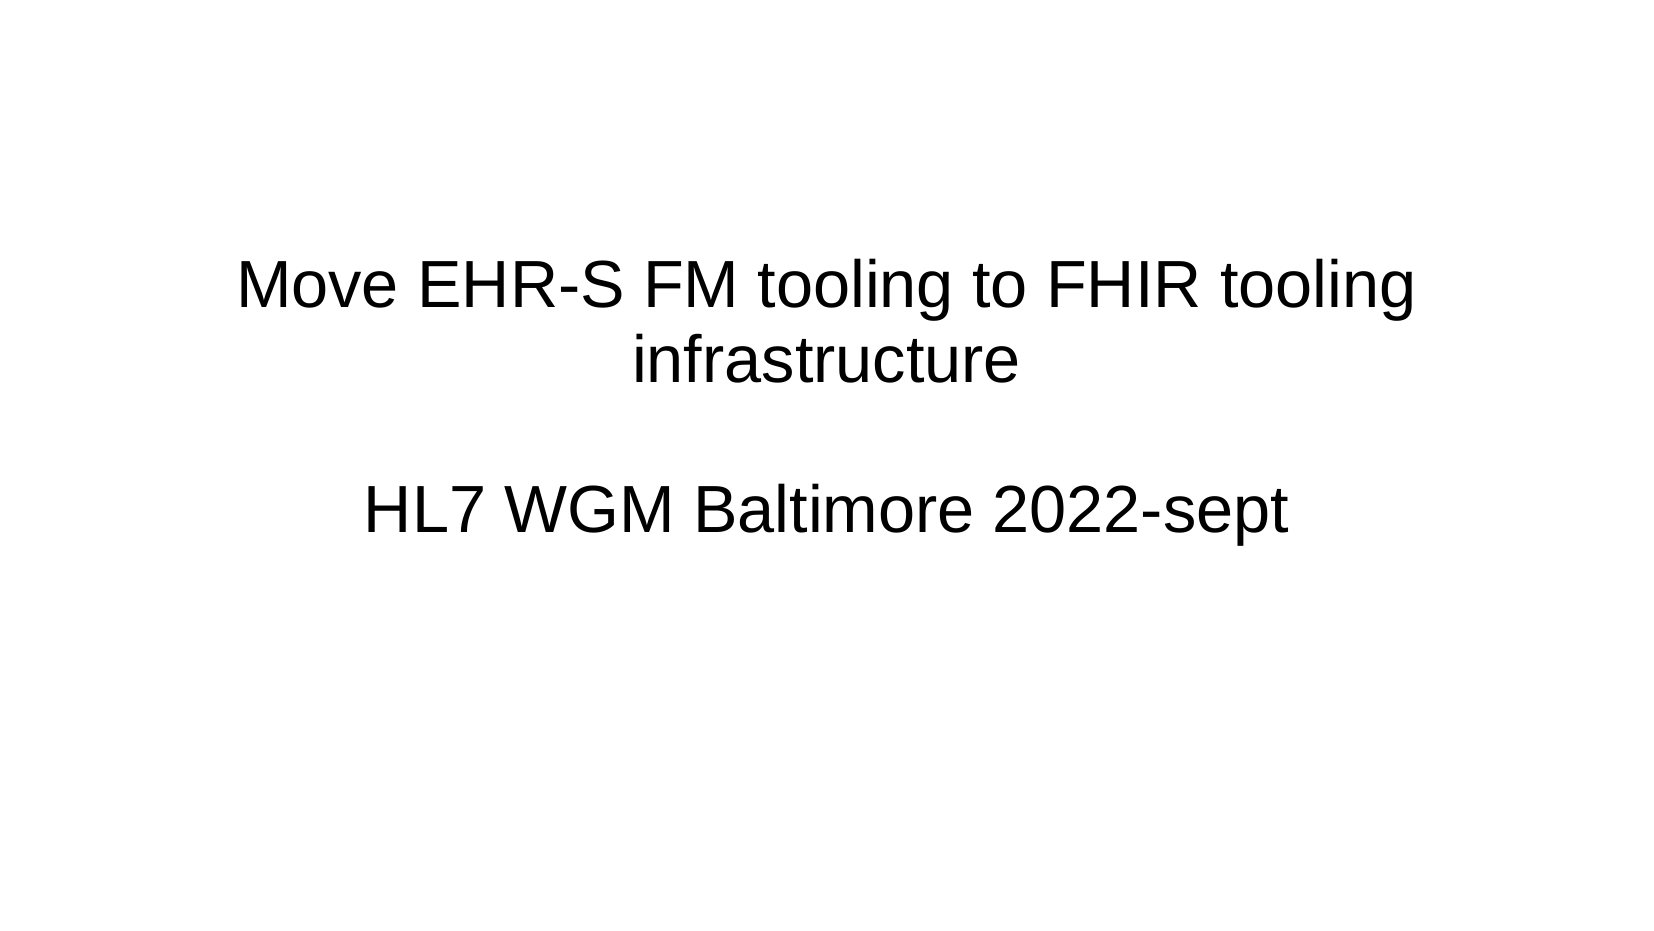

# Move EHR-S FM tooling to FHIR tooling infrastructure
HL7 WGM Baltimore 2022-sept